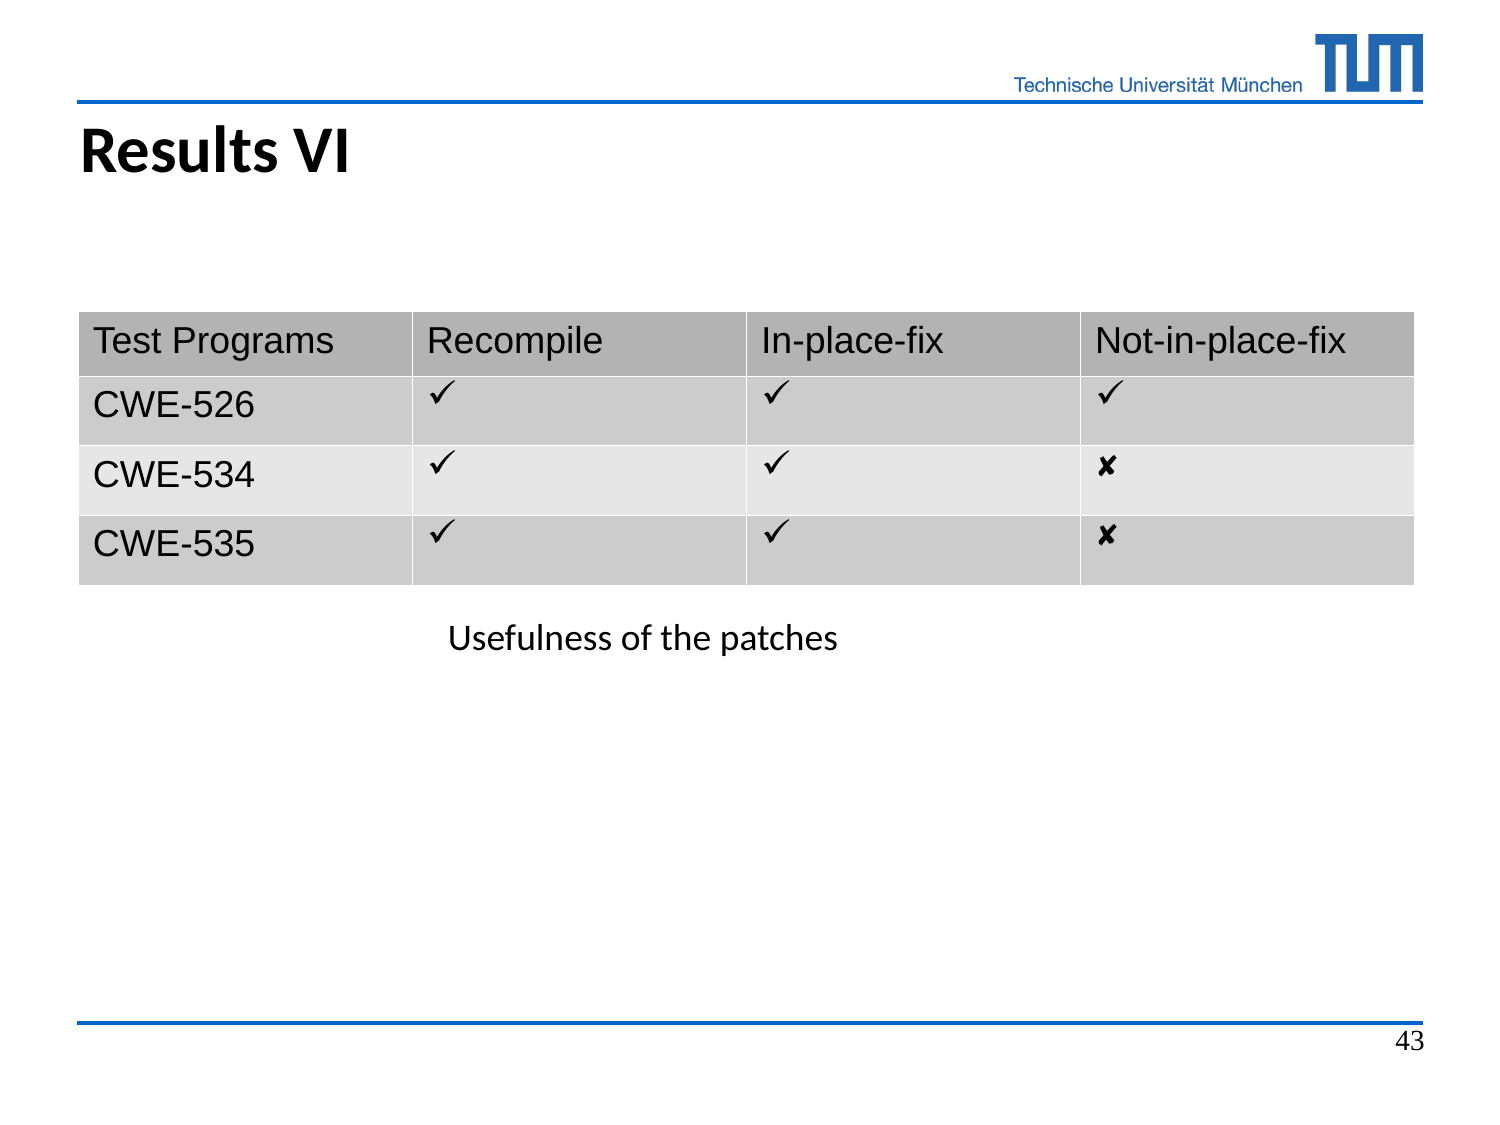

# Results VI
| Test Programs | Recompile | In-place-fix | Not-in-place-fix |
| --- | --- | --- | --- |
| CWE-526 |  |  |  |
| CWE-534 |  |  |  |
| CWE-535 |  |  |  |
Usefulness of the patches
43